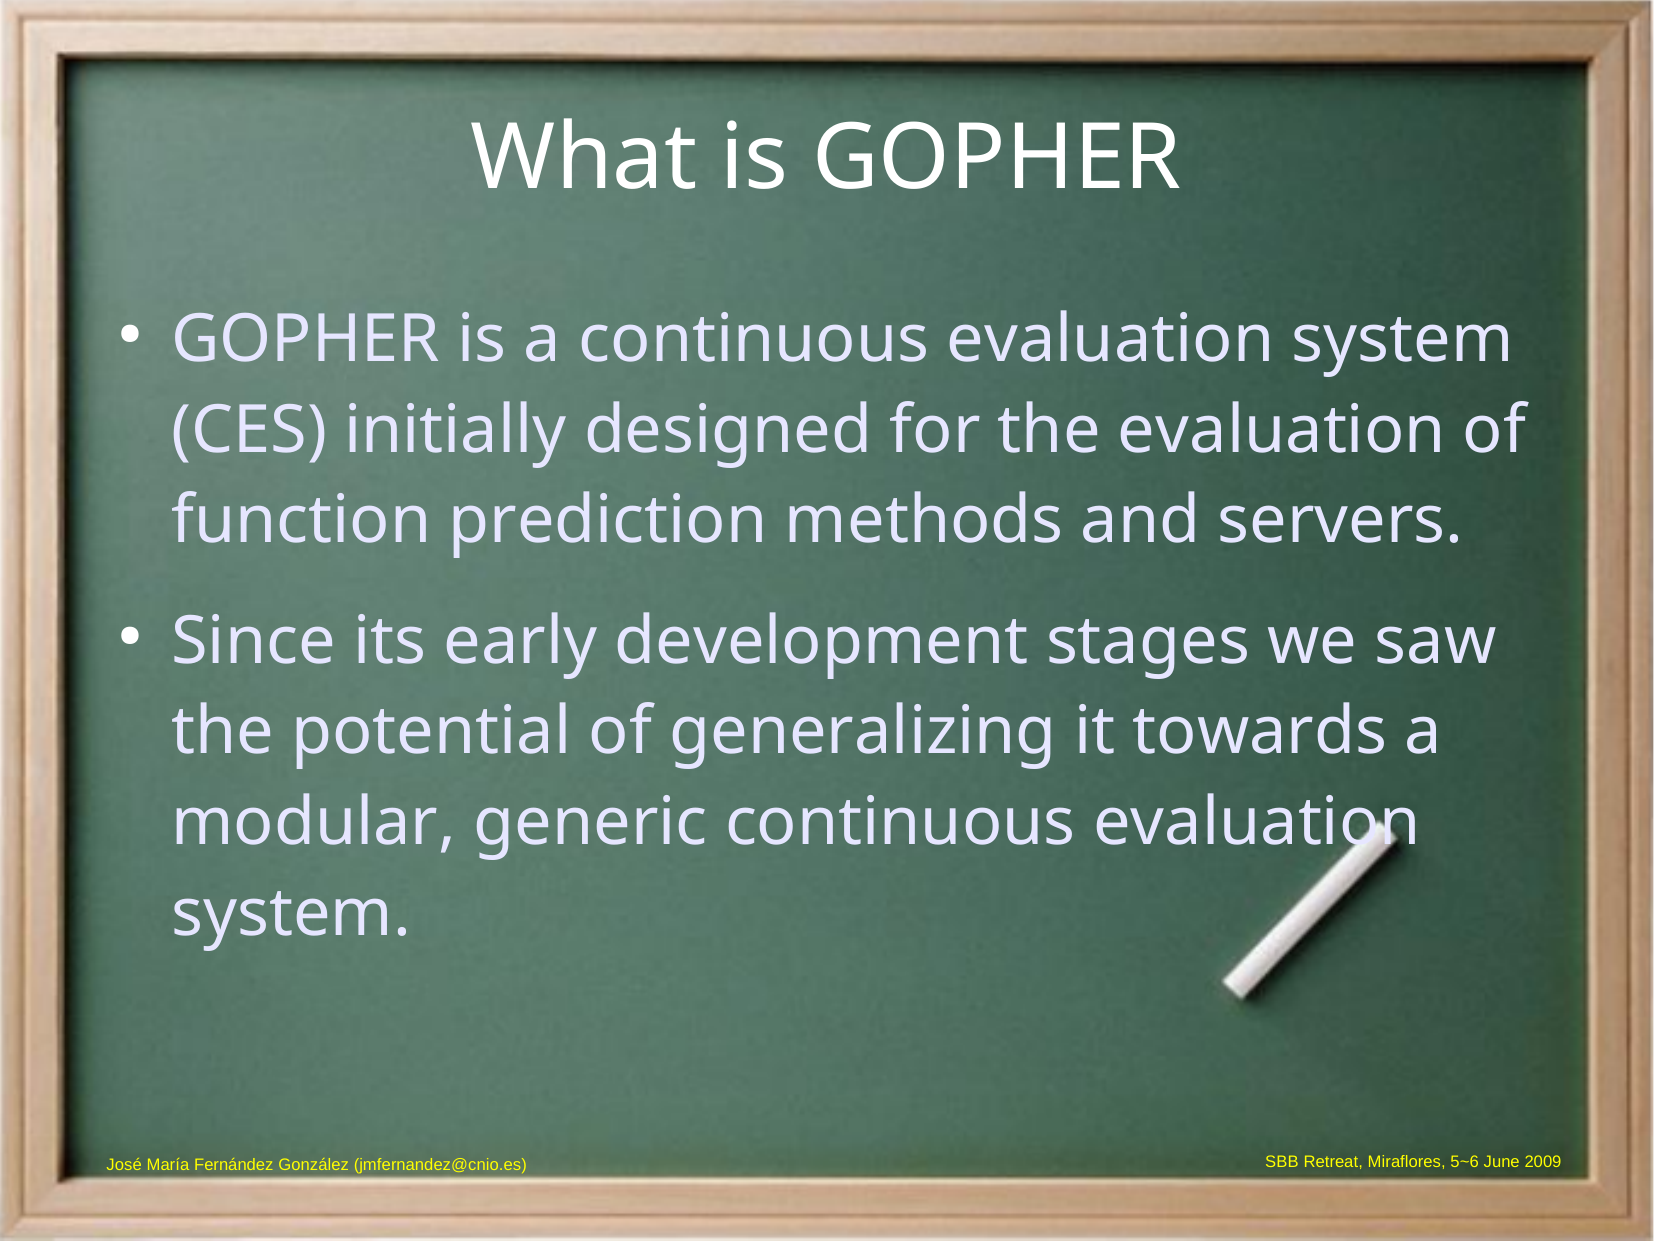

# What is GOPHER
GOPHER is a continuous evaluation system (CES) initially designed for the evaluation of function prediction methods and servers.
Since its early development stages we saw the potential of generalizing it towards a modular, generic continuous evaluation system.